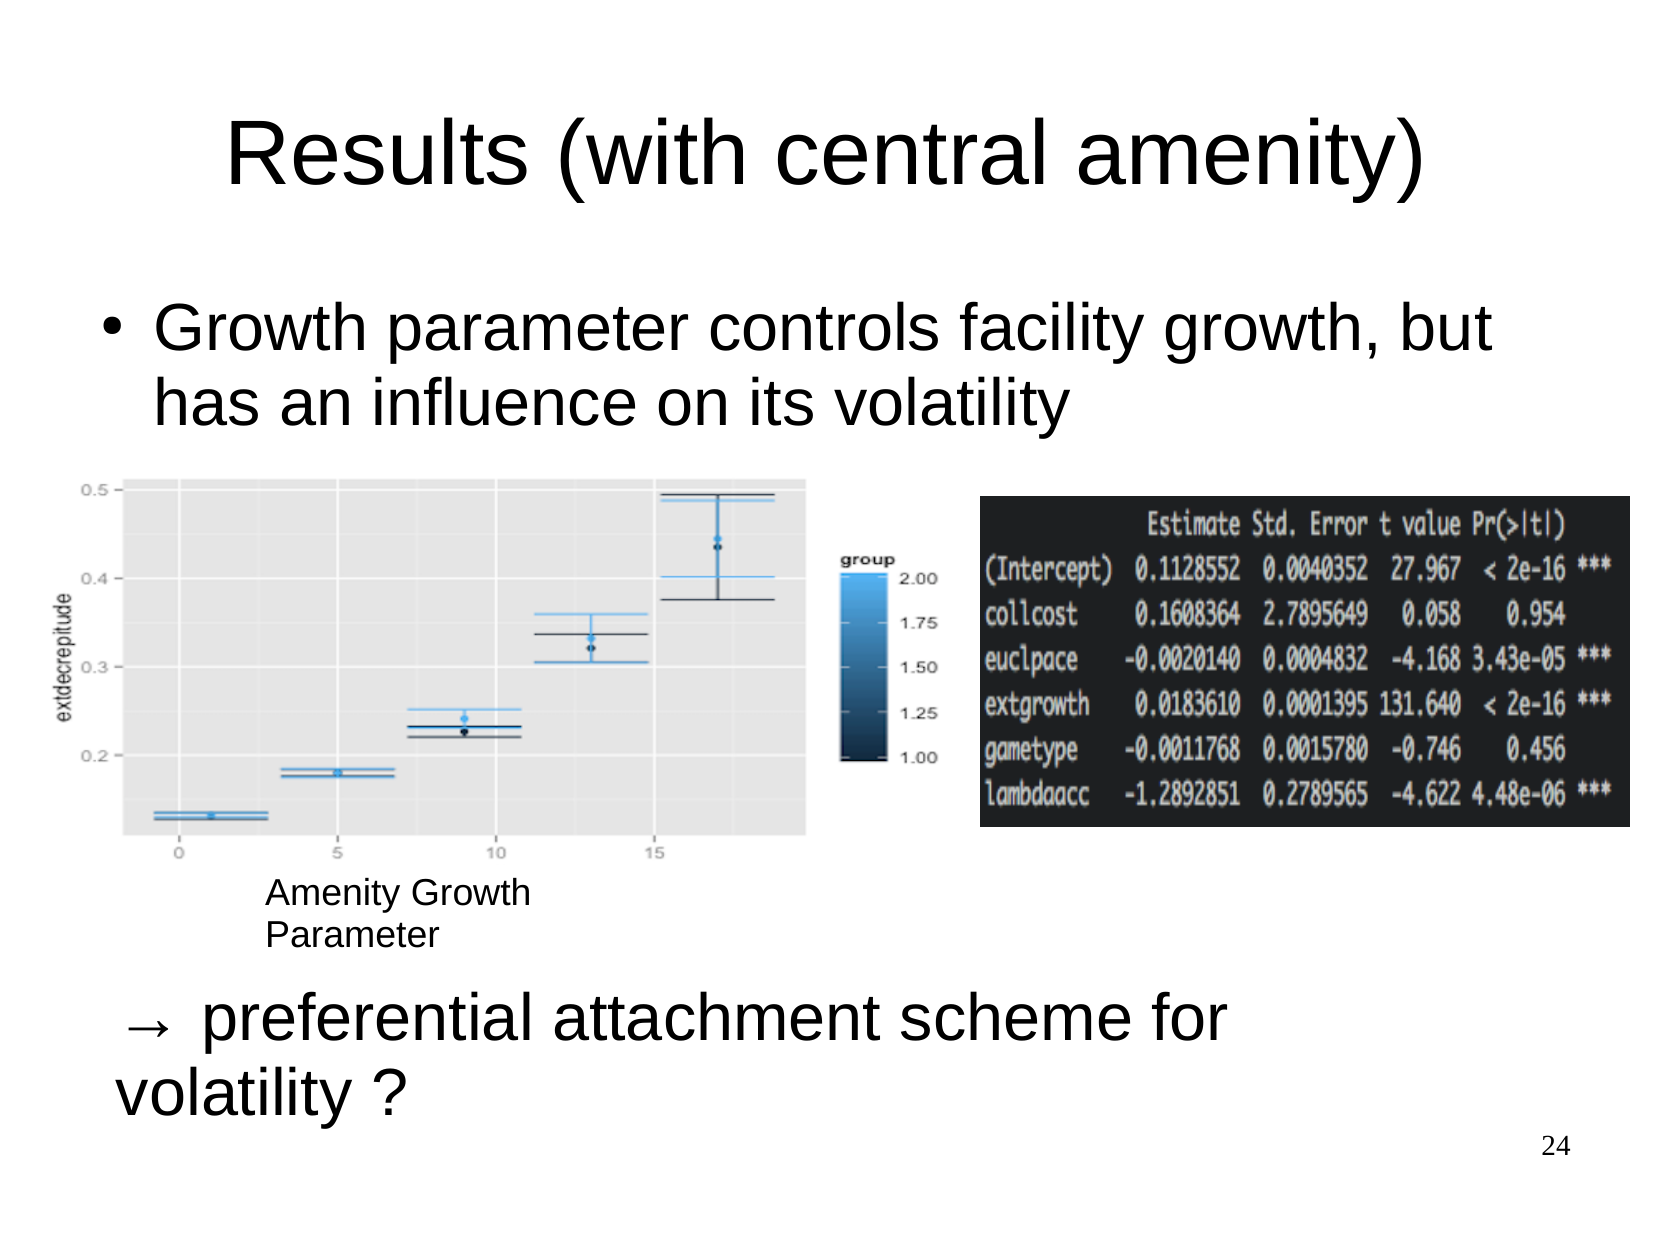

# Results (with central amenity)
Growth parameter controls facility growth, but has an influence on its volatility
Amenity Growth Parameter
→ preferential attachment scheme for volatility ?
24